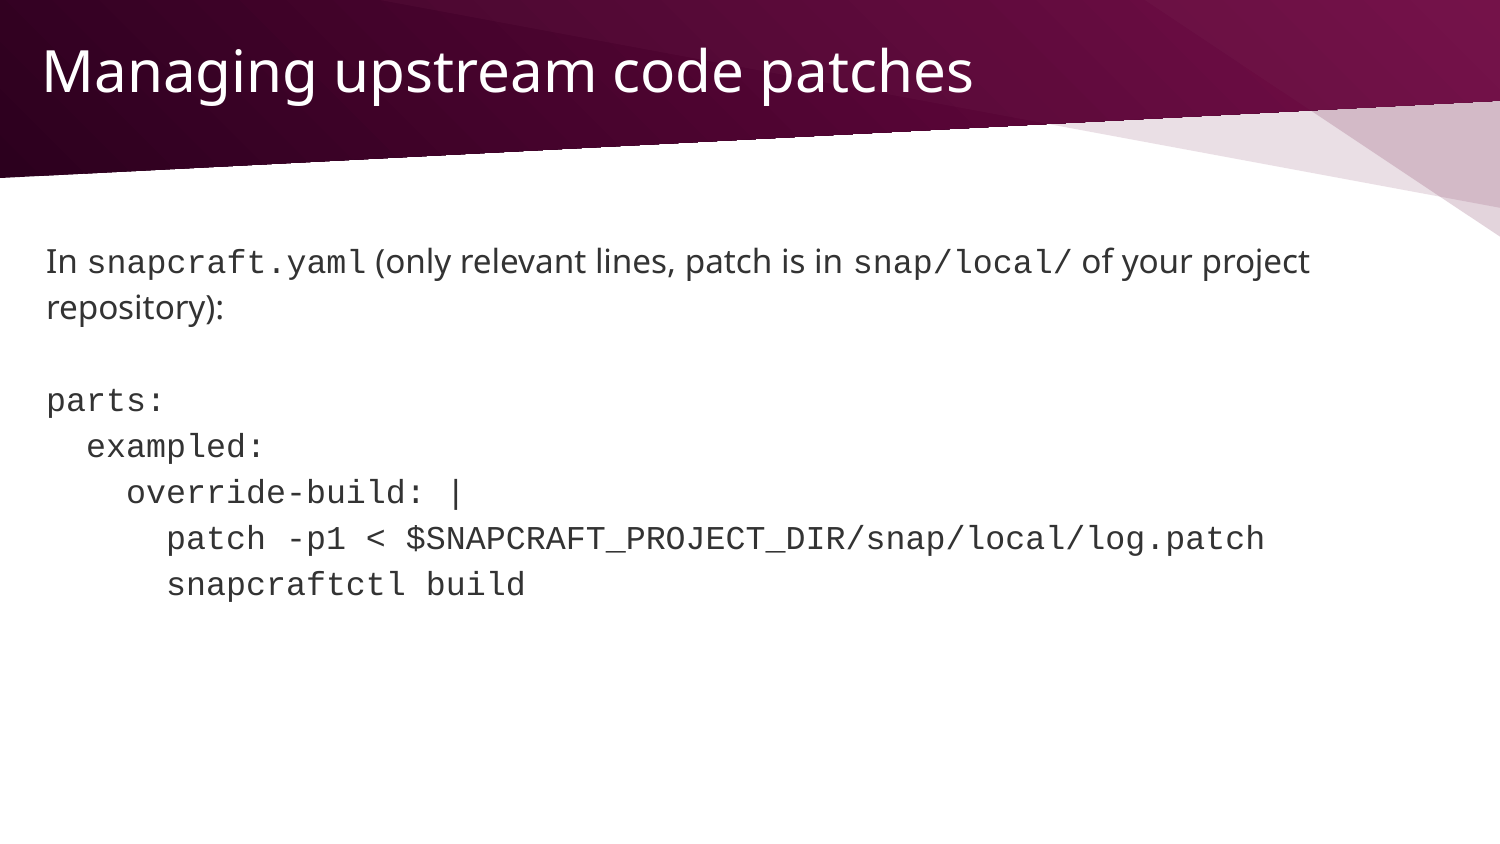

Managing upstream code patches
# In snapcraft.yaml (only relevant lines, patch is in snap/local/ of your project repository): parts: exampled: override-build: | patch -p1 < $SNAPCRAFT_PROJECT_DIR/snap/local/log.patch snapcraftctl build